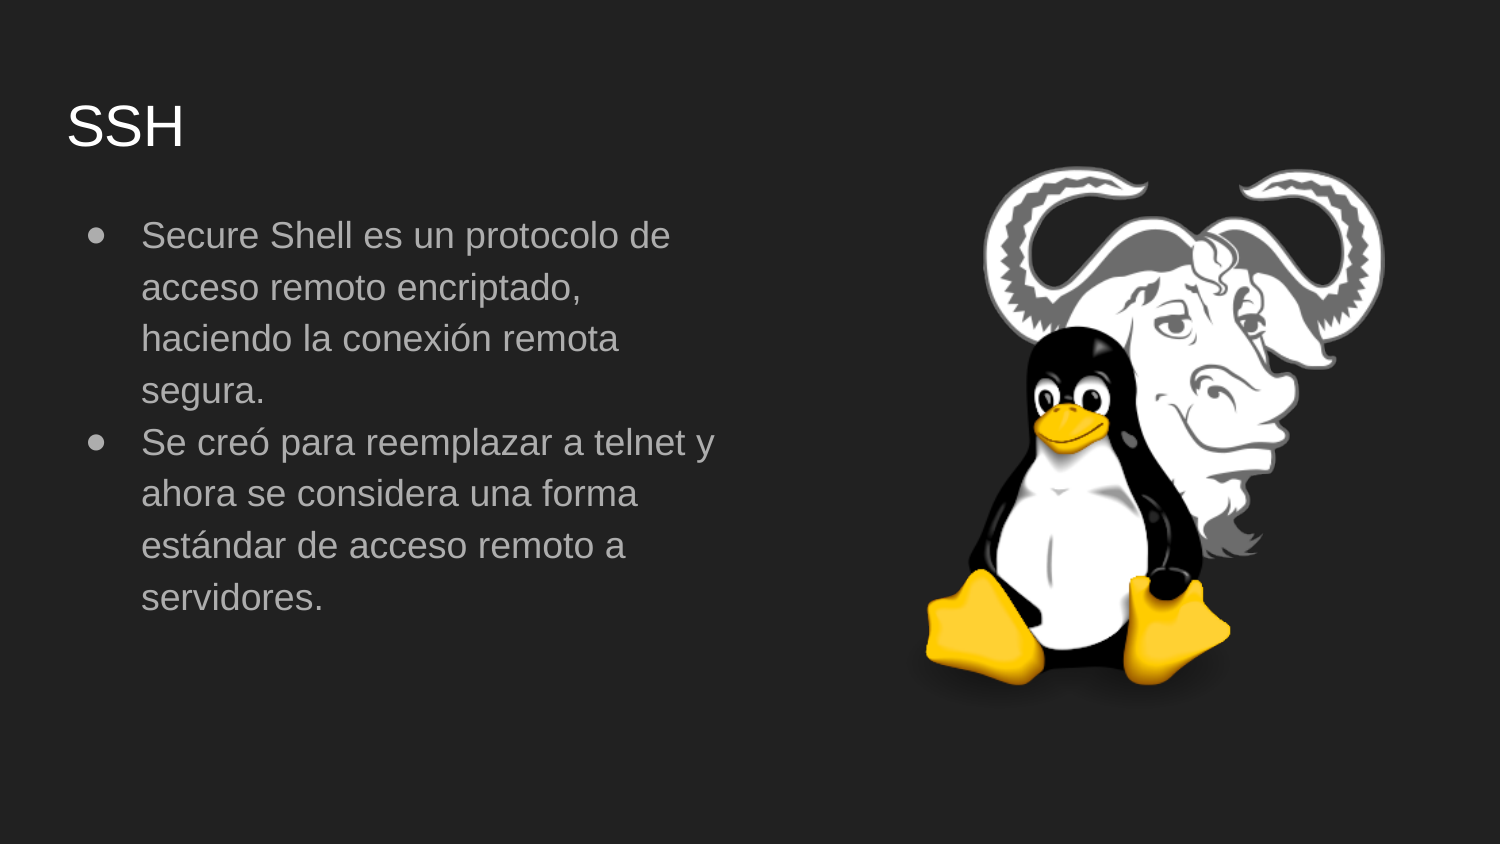

# SSH
Secure Shell es un protocolo de acceso remoto encriptado, haciendo la conexión remota segura.
Se creó para reemplazar a telnet y ahora se considera una forma estándar de acceso remoto a servidores.